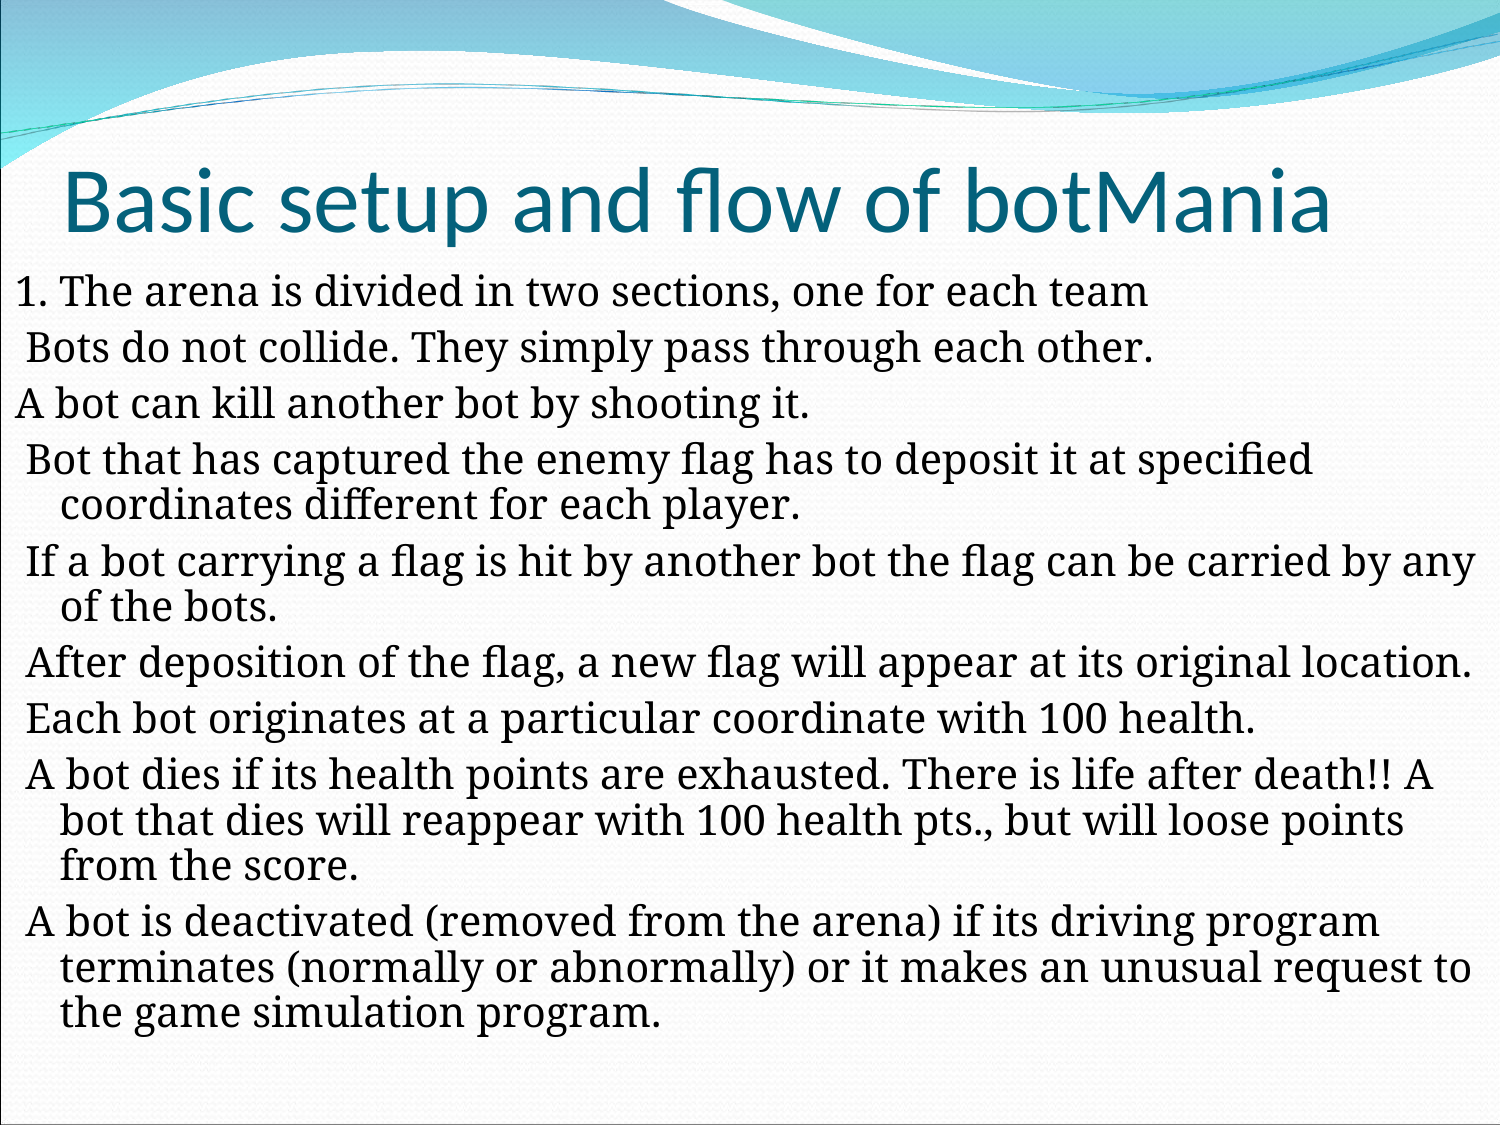

# Basic setup and flow of botMania
1. The arena is divided in two sections, one for each team
 Bots do not collide. They simply pass through each other.
A bot can kill another bot by shooting it.
 Bot that has captured the enemy flag has to deposit it at specified coordinates different for each player.
 If a bot carrying a flag is hit by another bot the flag can be carried by any of the bots.
 After deposition of the flag, a new flag will appear at its original location.
 Each bot originates at a particular coordinate with 100 health.
 A bot dies if its health points are exhausted. There is life after death!! A bot that dies will reappear with 100 health pts., but will loose points from the score.
 A bot is deactivated (removed from the arena) if its driving program terminates (normally or abnormally) or it makes an unusual request to the game simulation program.